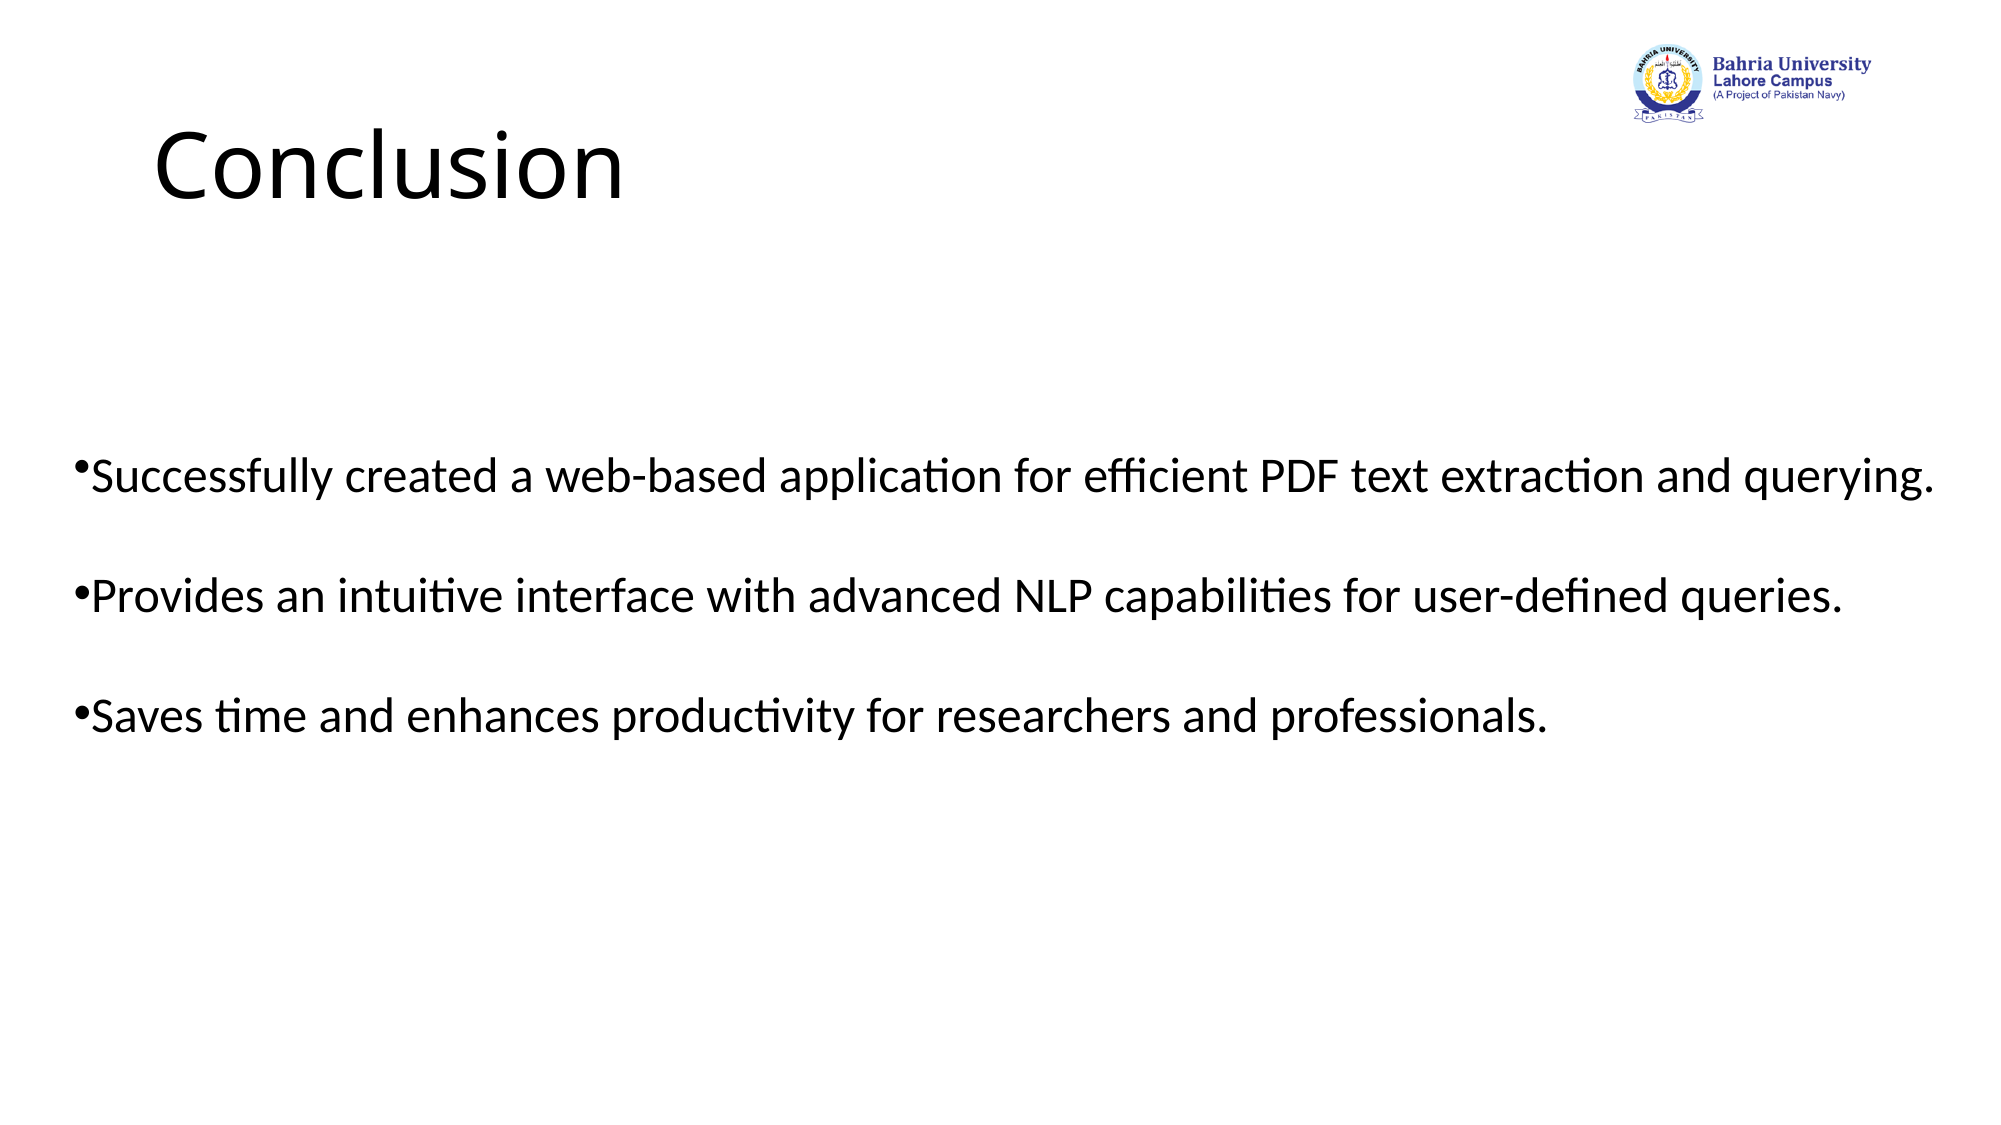

# Conclusion
Successfully created a web-based application for efficient PDF text extraction and querying.
Provides an intuitive interface with advanced NLP capabilities for user-defined queries.
Saves time and enhances productivity for researchers and professionals.